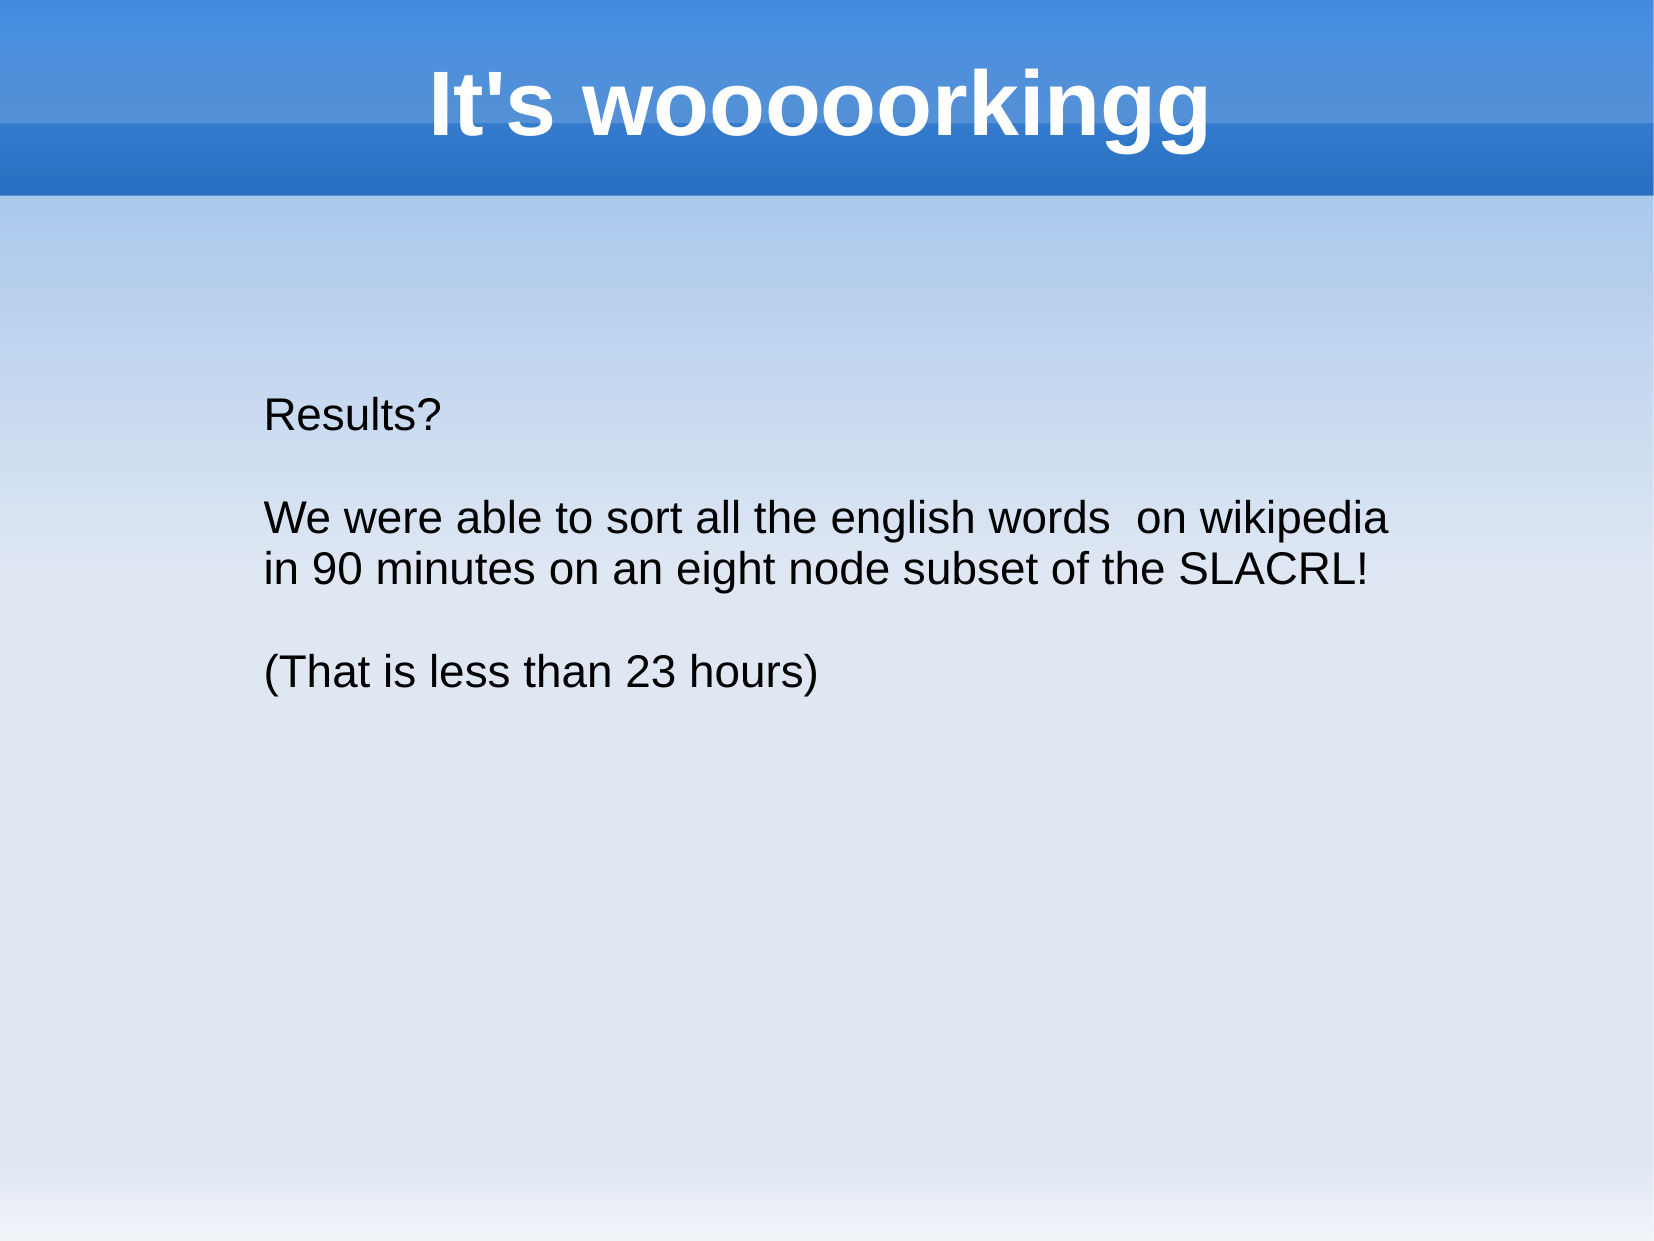

# It's wooooorkingg
Results?
We were able to sort all the english words on wikipedia
in 90 minutes on an eight node subset of the SLACRL!
(That is less than 23 hours)